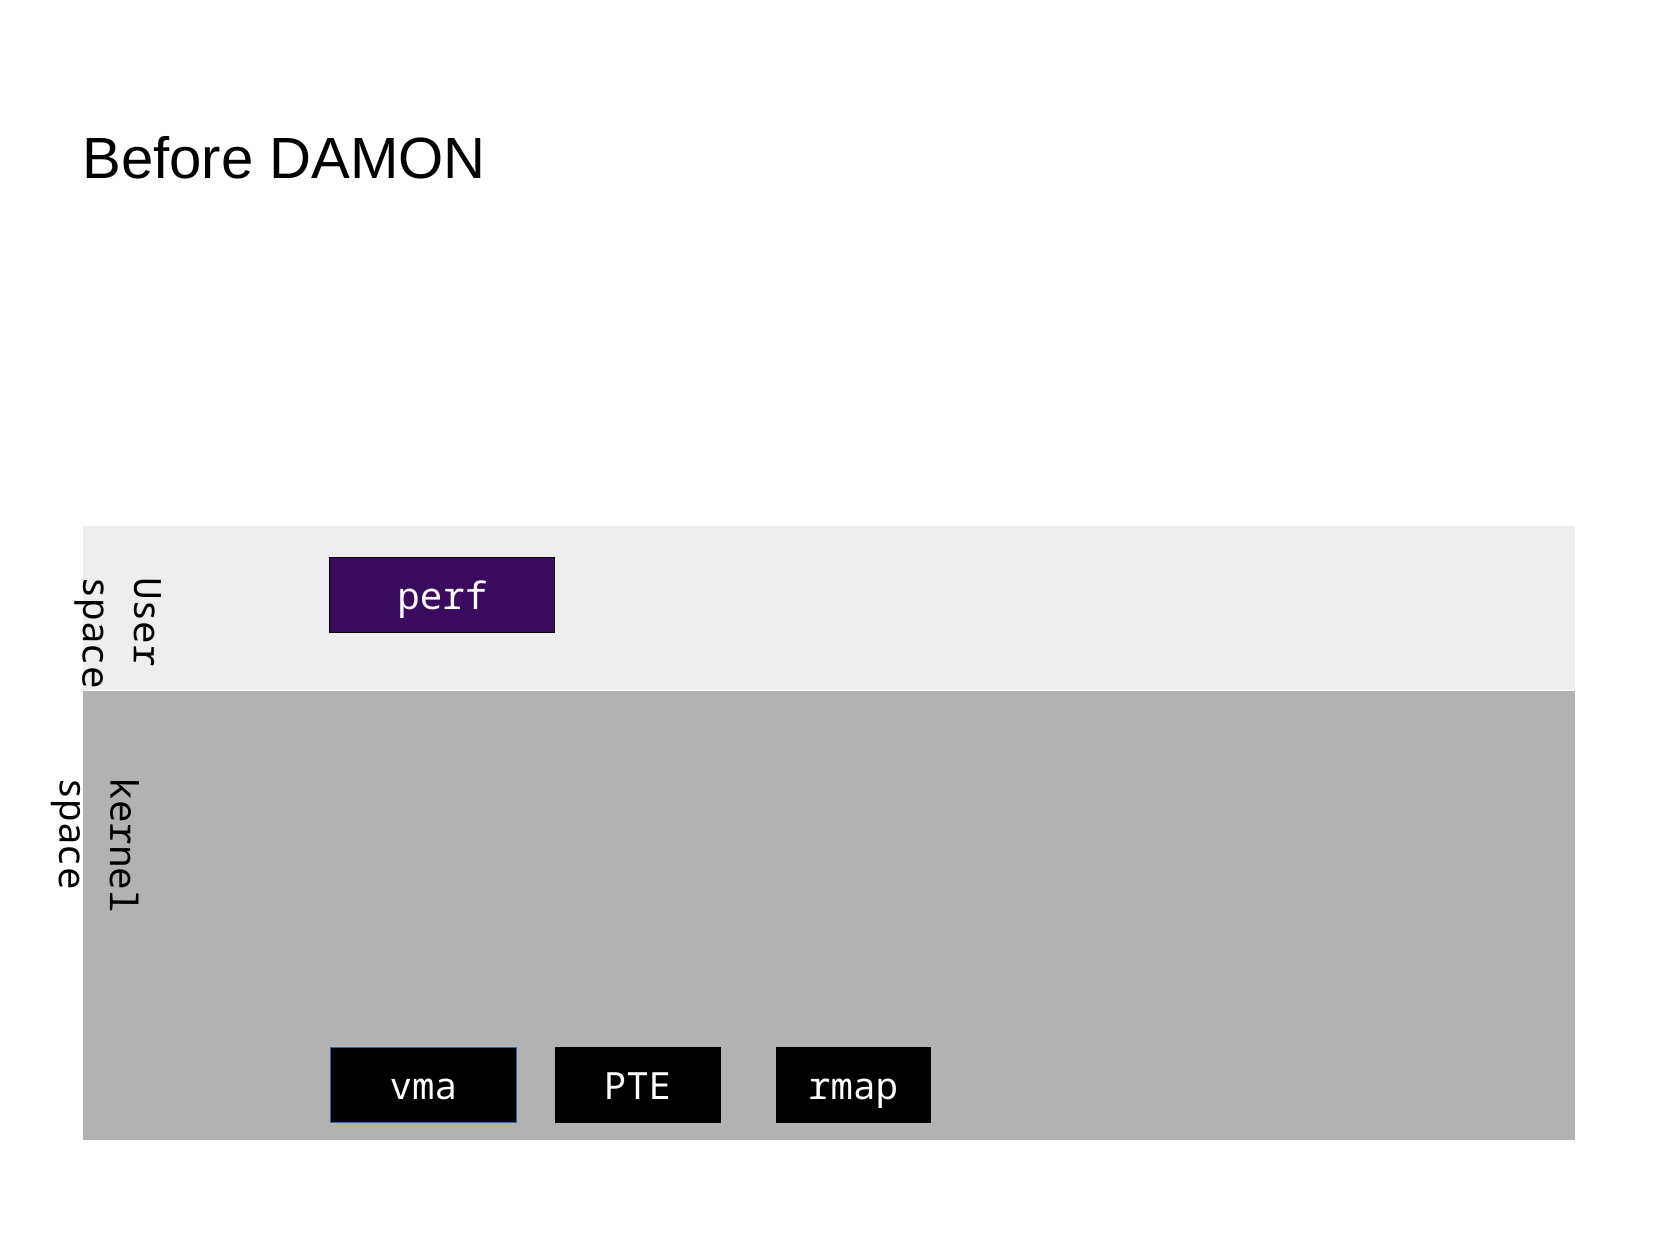

# Before DAMON
perf
User
space
kernel space
vma
PTE
rmap